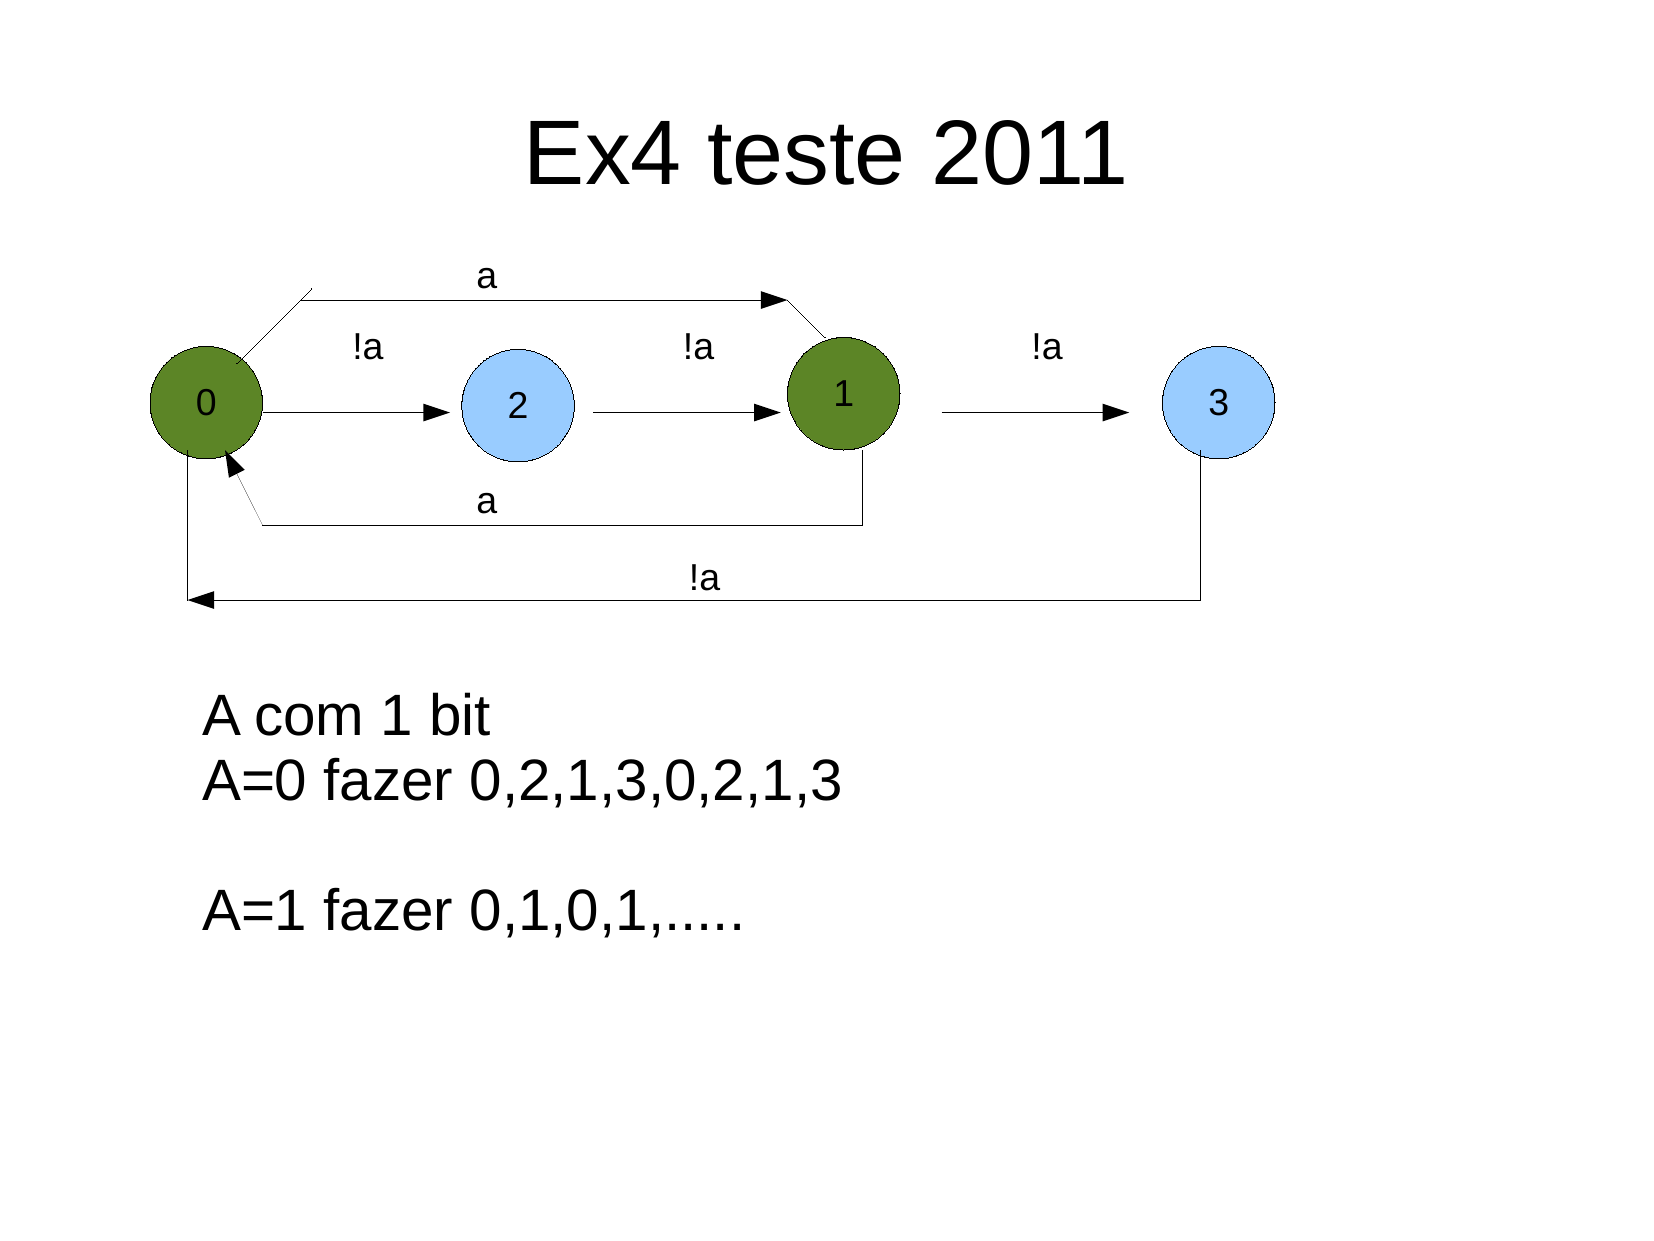

# Ex4 teste 2011
a
!a
!a
!a
1
0
3
2
a
!a
A com 1 bit
A=0 fazer 0,2,1,3,0,2,1,3
A=1 fazer 0,1,0,1,.....